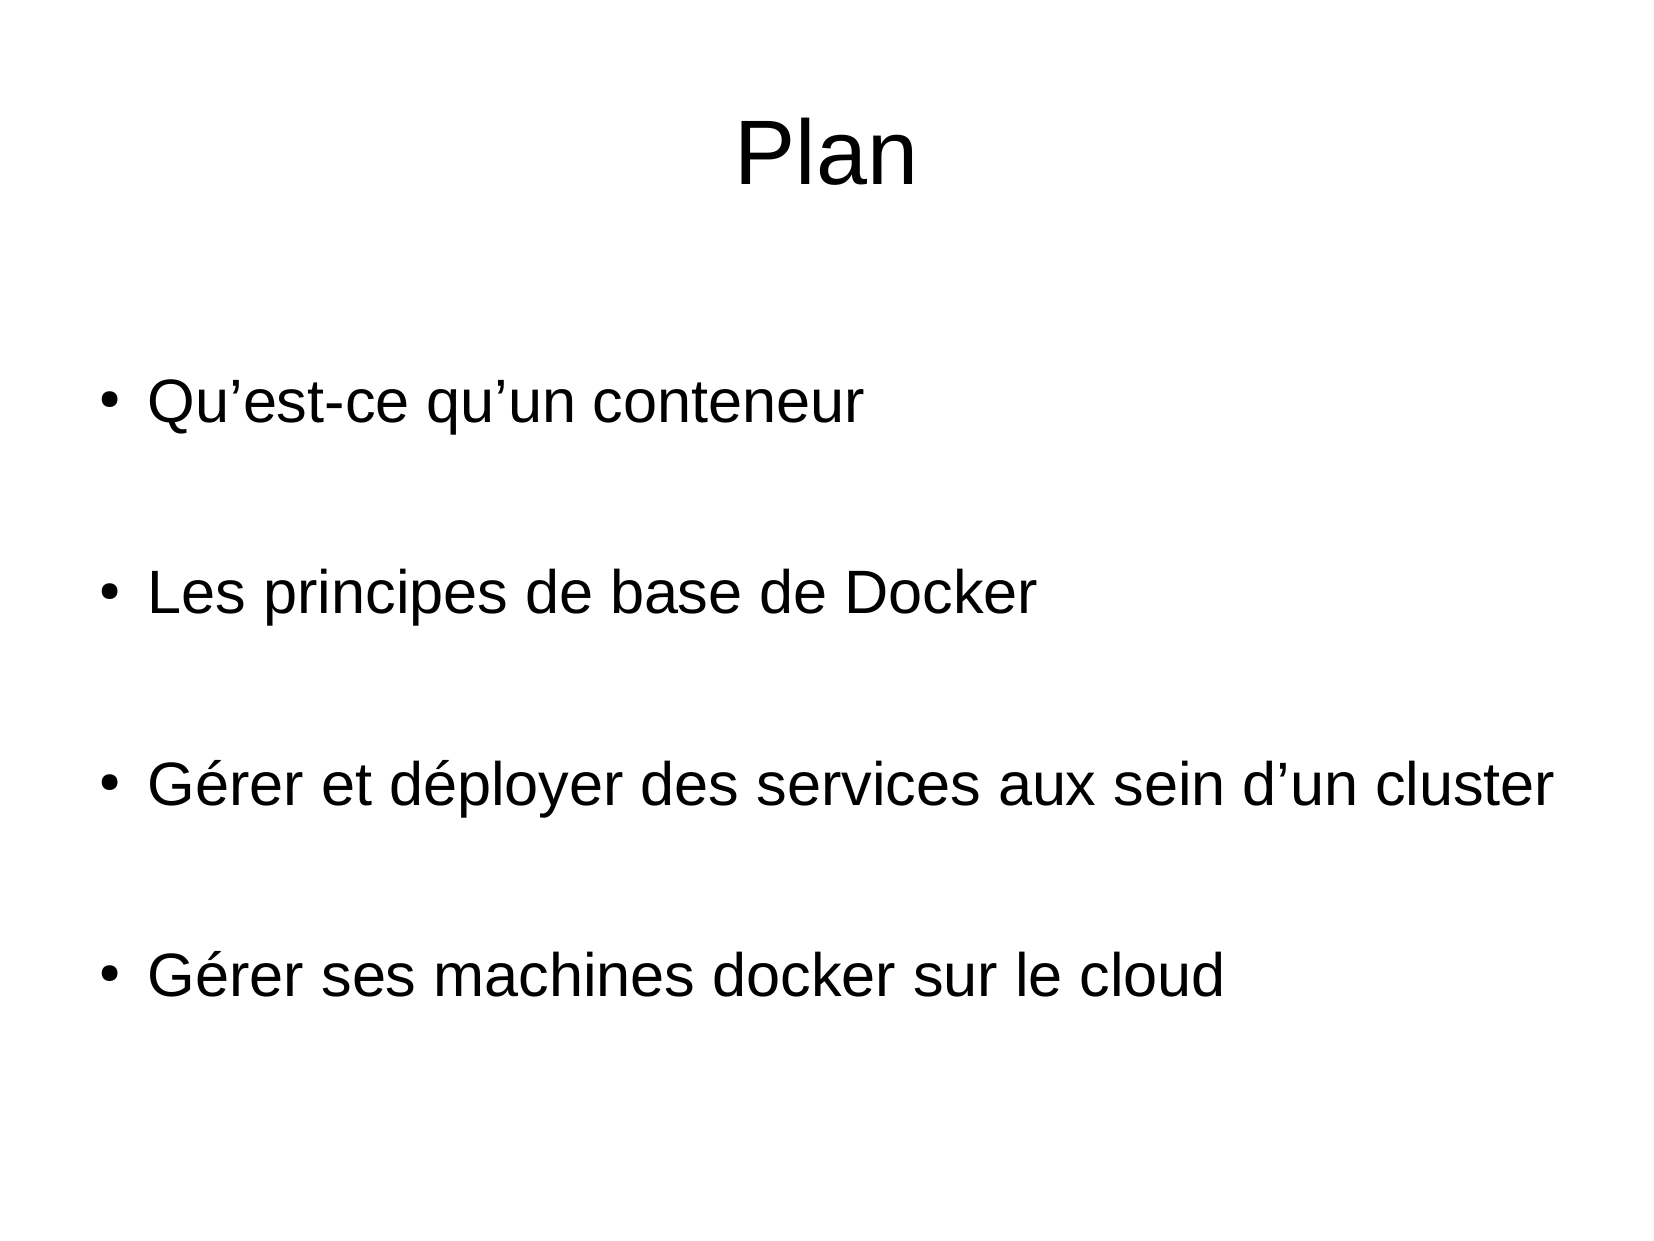

# Plan
Qu’est-ce qu’un conteneur
Les principes de base de Docker
Gérer et déployer des services aux sein d’un cluster
Gérer ses machines docker sur le cloud